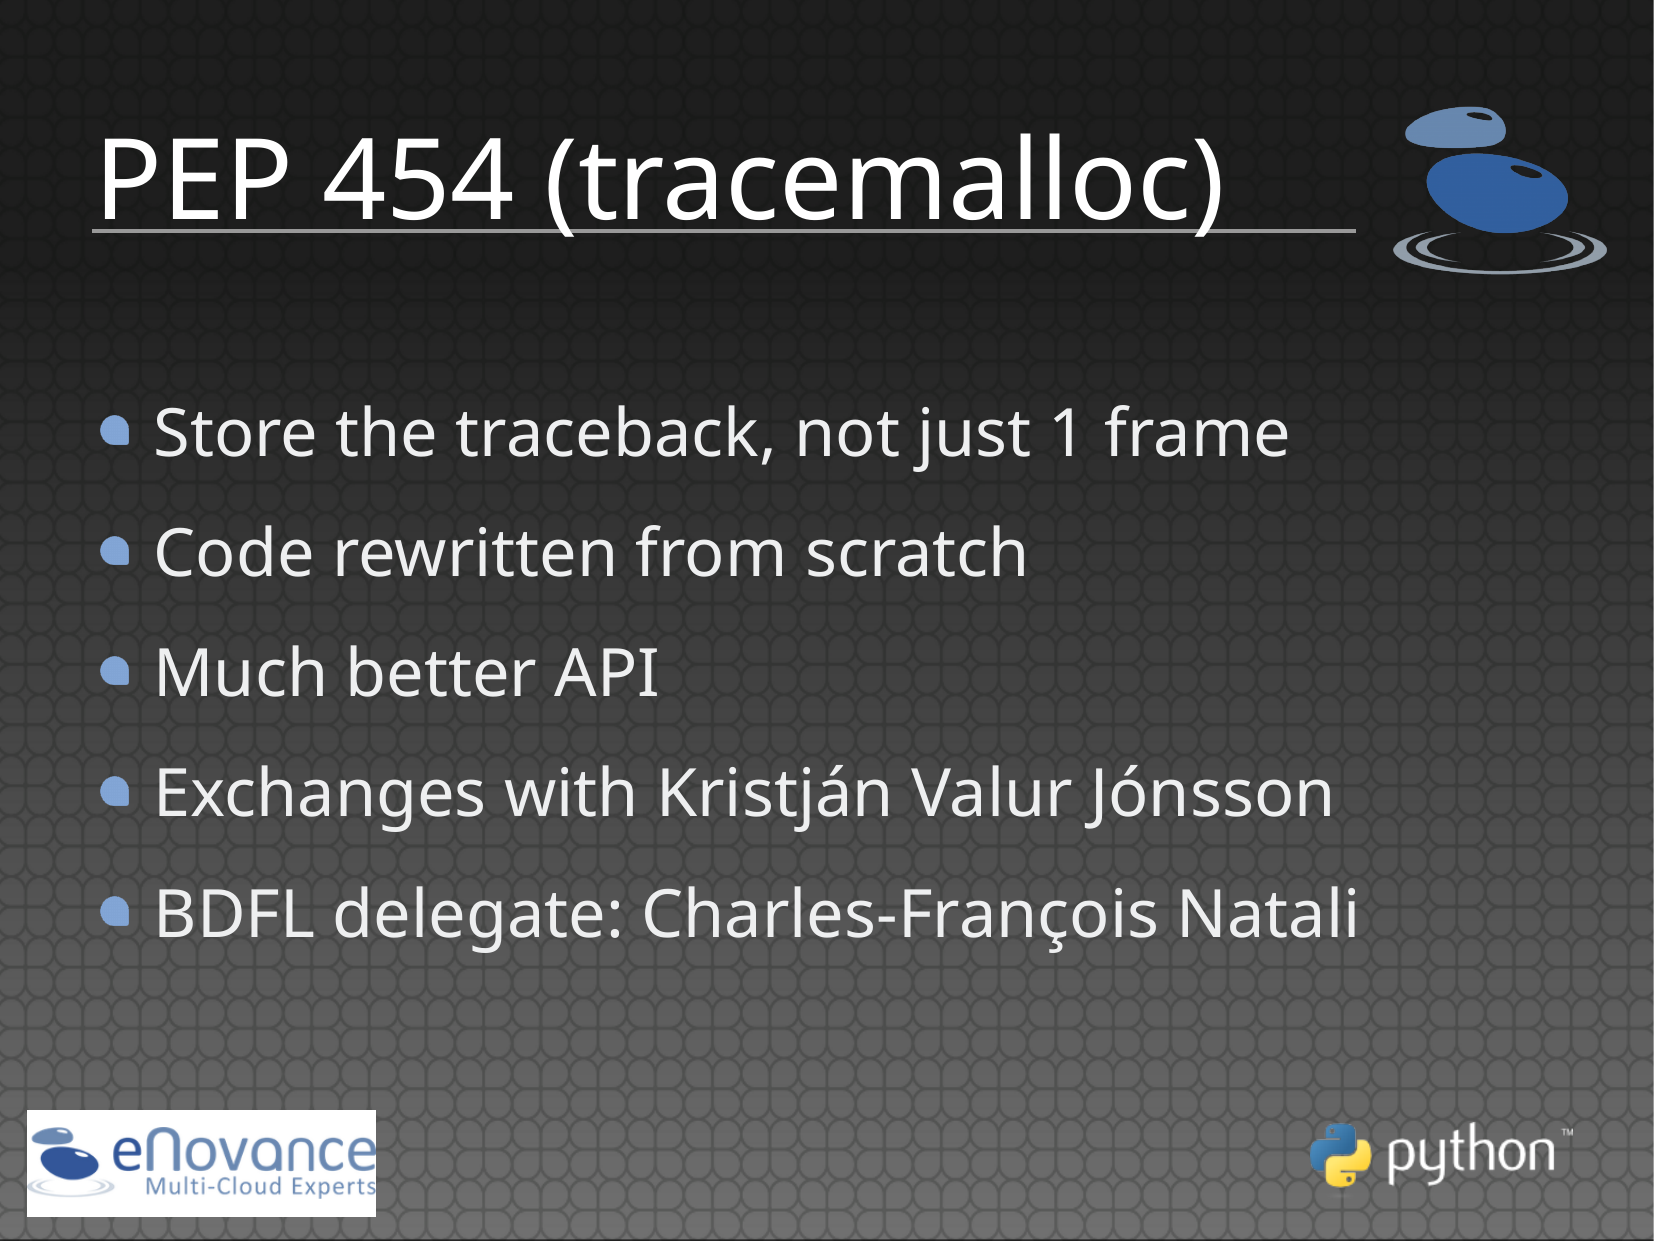

PEP 454 (tracemalloc)
# Store the traceback, not just 1 frame
Code rewritten from scratch
Much better API
Exchanges with Kristján Valur Jónsson
BDFL delegate: Charles-François Natali